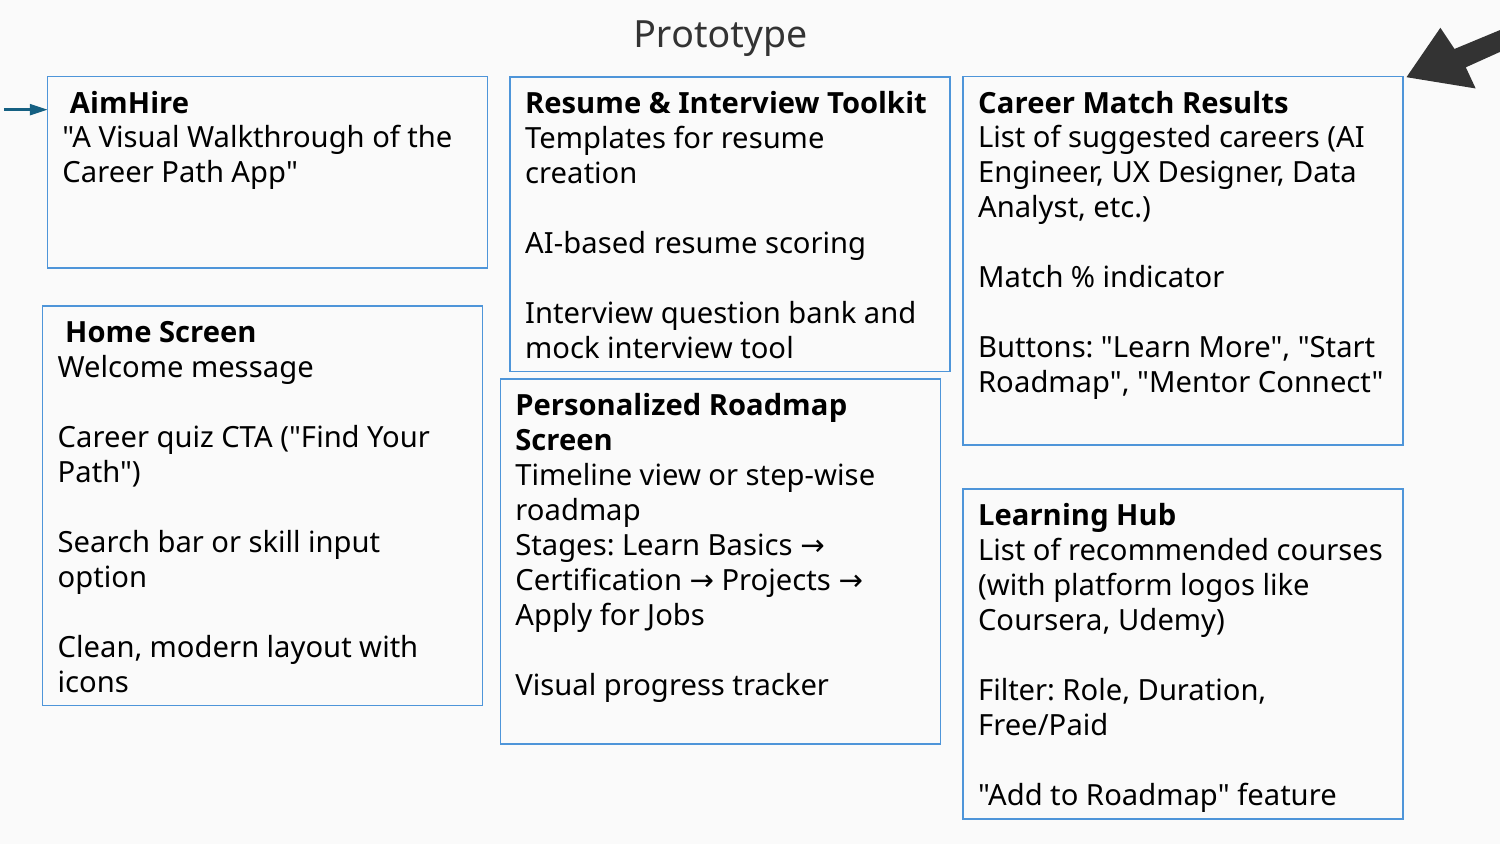

Prototype
 AimHire
"A Visual Walkthrough of the Career Path App"
Career Match Results
List of suggested careers (AI Engineer, UX Designer, Data Analyst, etc.)
Match % indicator
Buttons: "Learn More", "Start Roadmap", "Mentor Connect"
Resume & Interview Toolkit
Templates for resume creation
AI-based resume scoring
Interview question bank and mock interview tool
 Home Screen
Welcome message
Career quiz CTA ("Find Your Path")
Search bar or skill input option
Clean, modern layout with icons
Personalized Roadmap Screen
Timeline view or step-wise roadmap
Stages: Learn Basics → Certification → Projects → Apply for Jobs
Visual progress tracker
Learning Hub
List of recommended courses (with platform logos like Coursera, Udemy)
Filter: Role, Duration, Free/Paid
"Add to Roadmap" feature